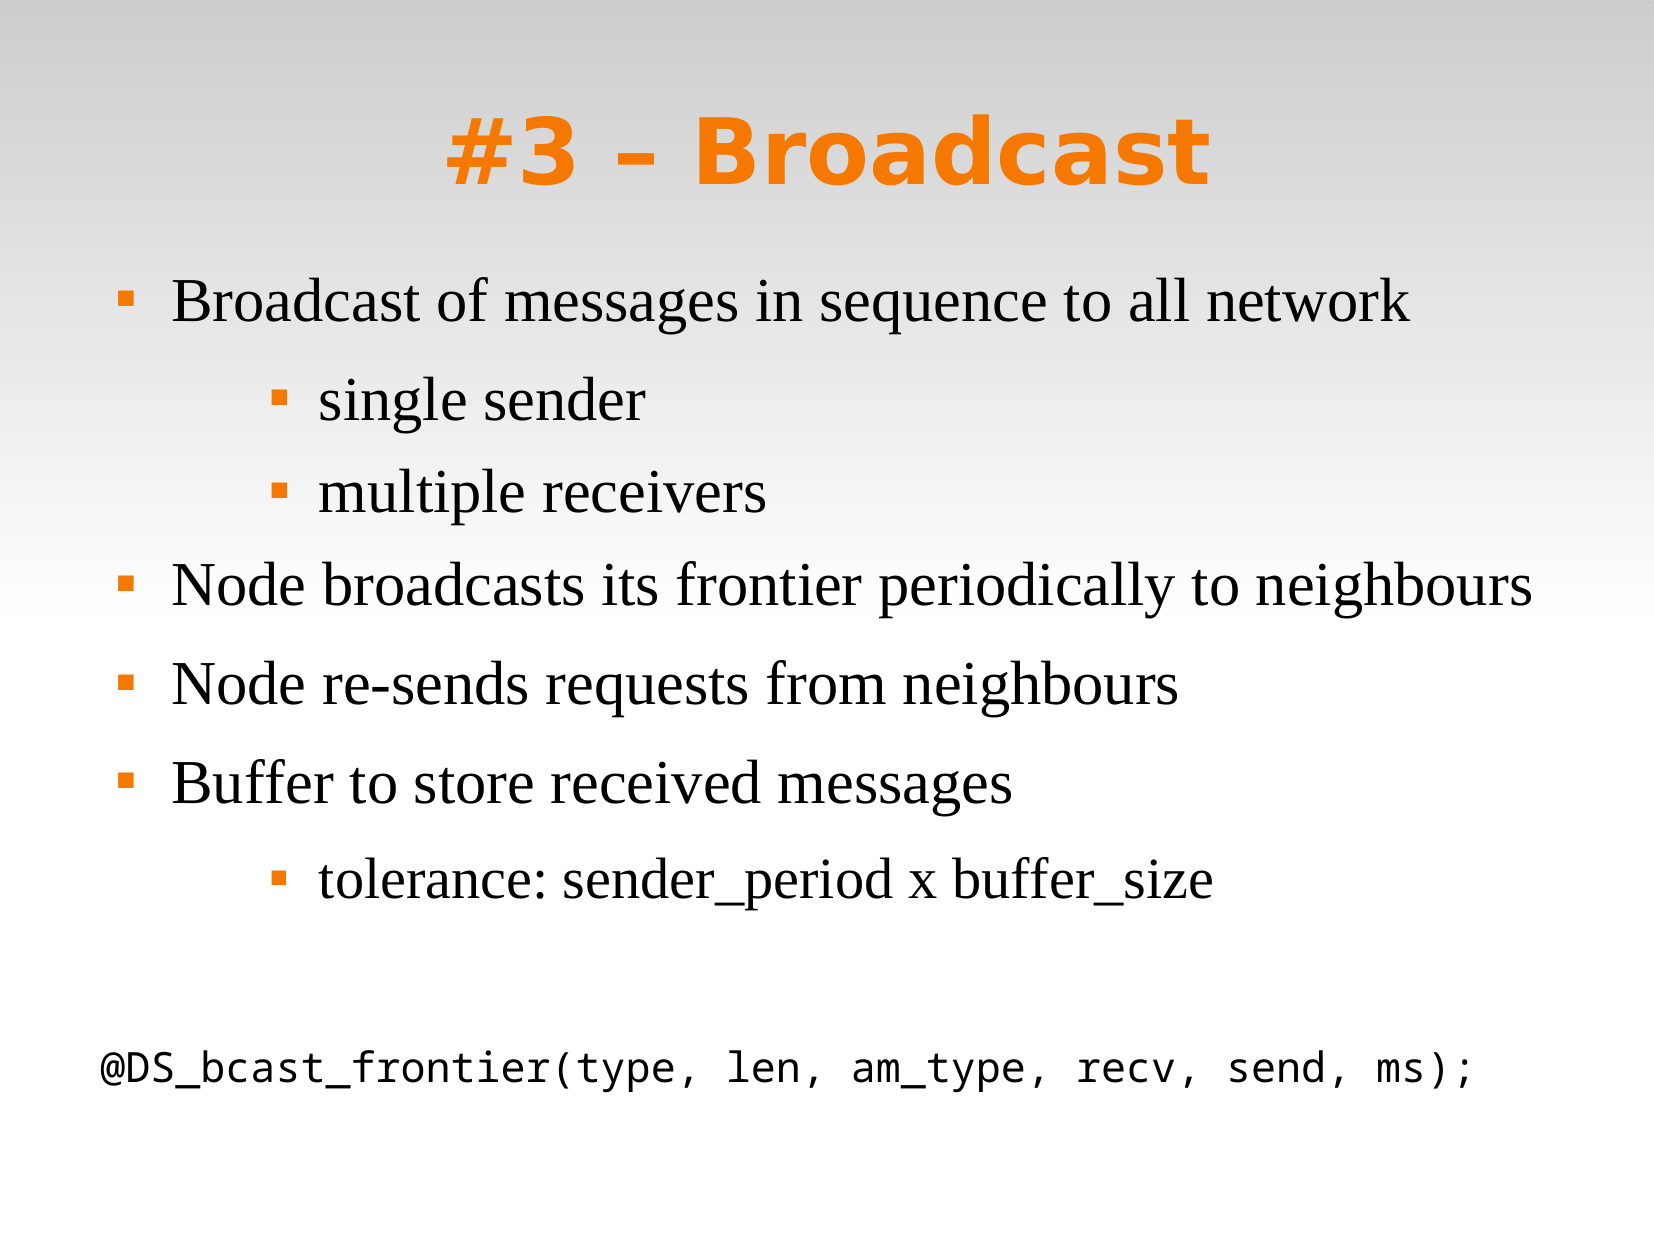

# #3 – Broadcast
Broadcast of messages in sequence to all network
single sender
multiple receivers
Node broadcasts its frontier periodically to neighbours
Node re-sends requests from neighbours
Buffer to store received messages
tolerance: sender_period x buffer_size
@DS_bcast_frontier(type, len, am_type, recv, send, ms);